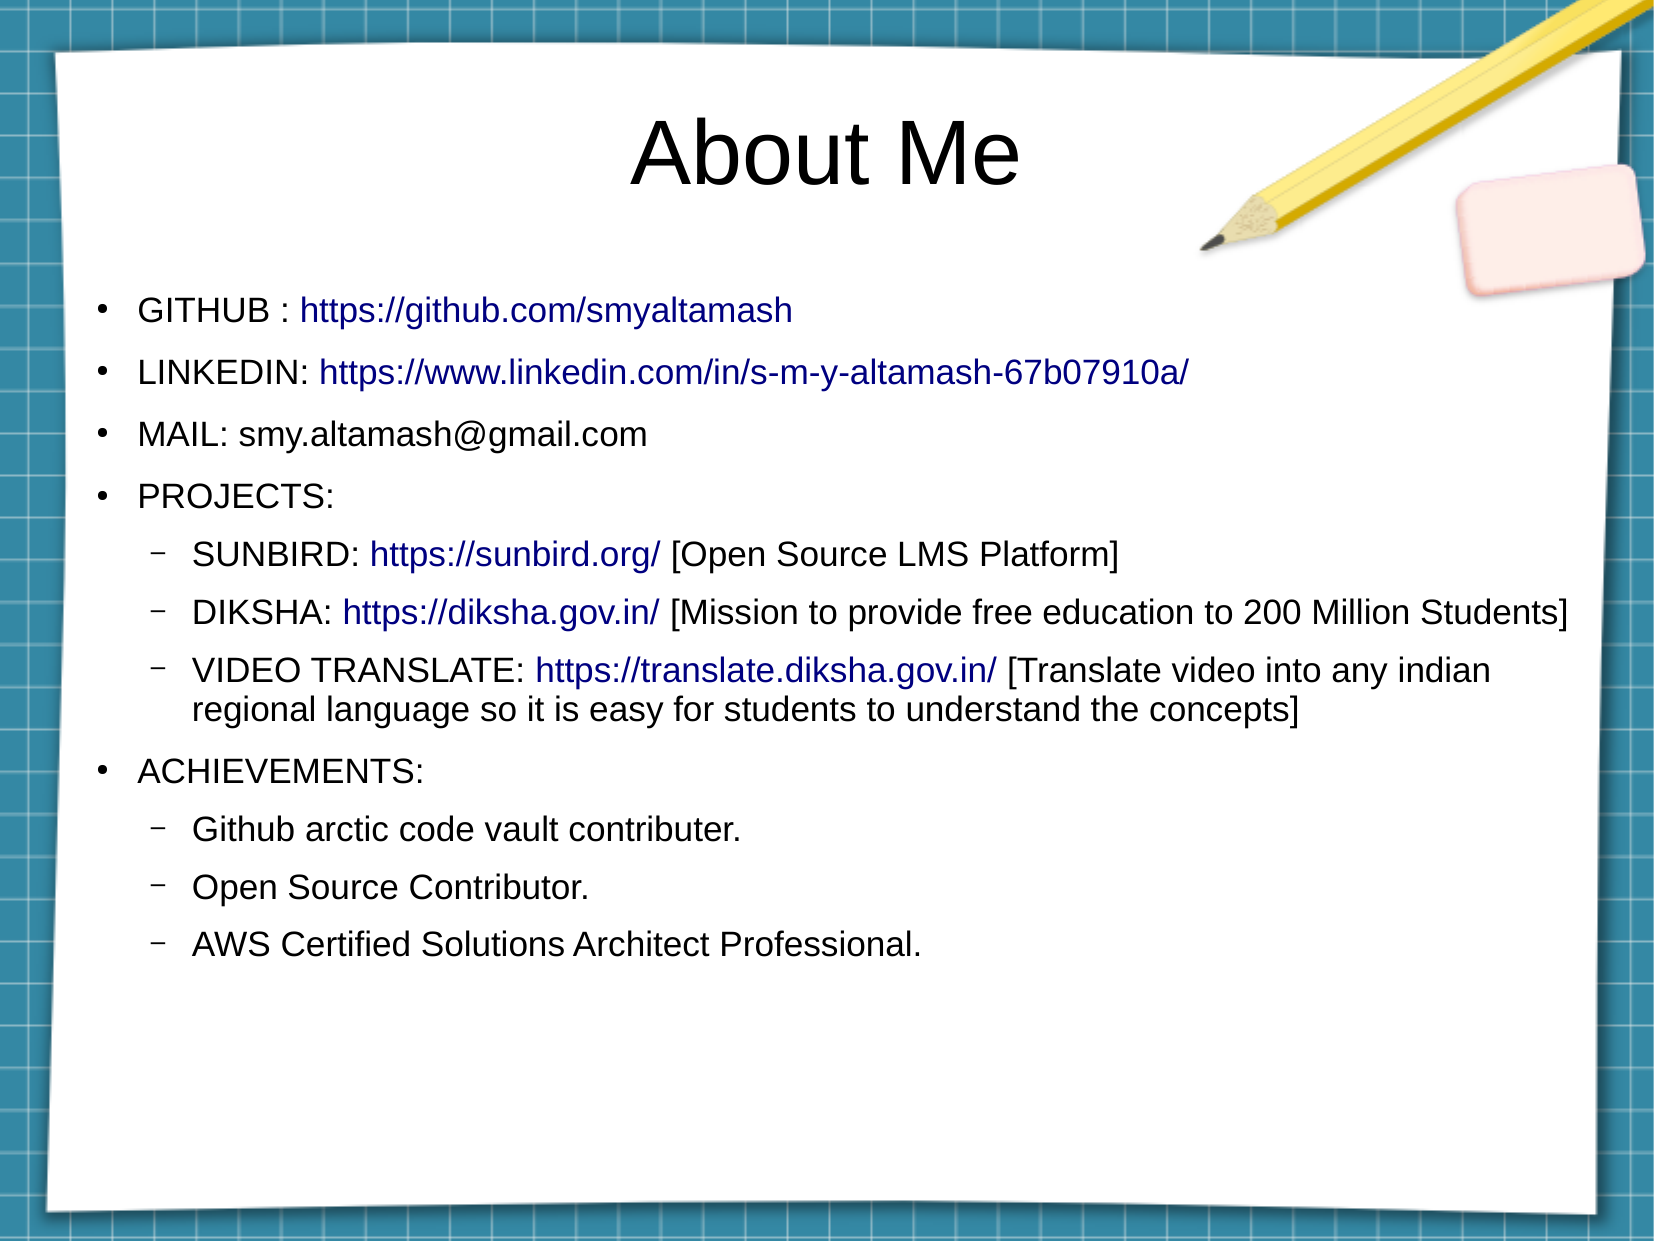

# About Me
GITHUB : https://github.com/smyaltamash
LINKEDIN: https://www.linkedin.com/in/s-m-y-altamash-67b07910a/
MAIL: smy.altamash@gmail.com
PROJECTS:
SUNBIRD: https://sunbird.org/ [Open Source LMS Platform]
DIKSHA: https://diksha.gov.in/ [Mission to provide free education to 200 Million Students]
VIDEO TRANSLATE: https://translate.diksha.gov.in/ [Translate video into any indian regional language so it is easy for students to understand the concepts]
ACHIEVEMENTS:
Github arctic code vault contributer.
Open Source Contributor.
AWS Certified Solutions Architect Professional.